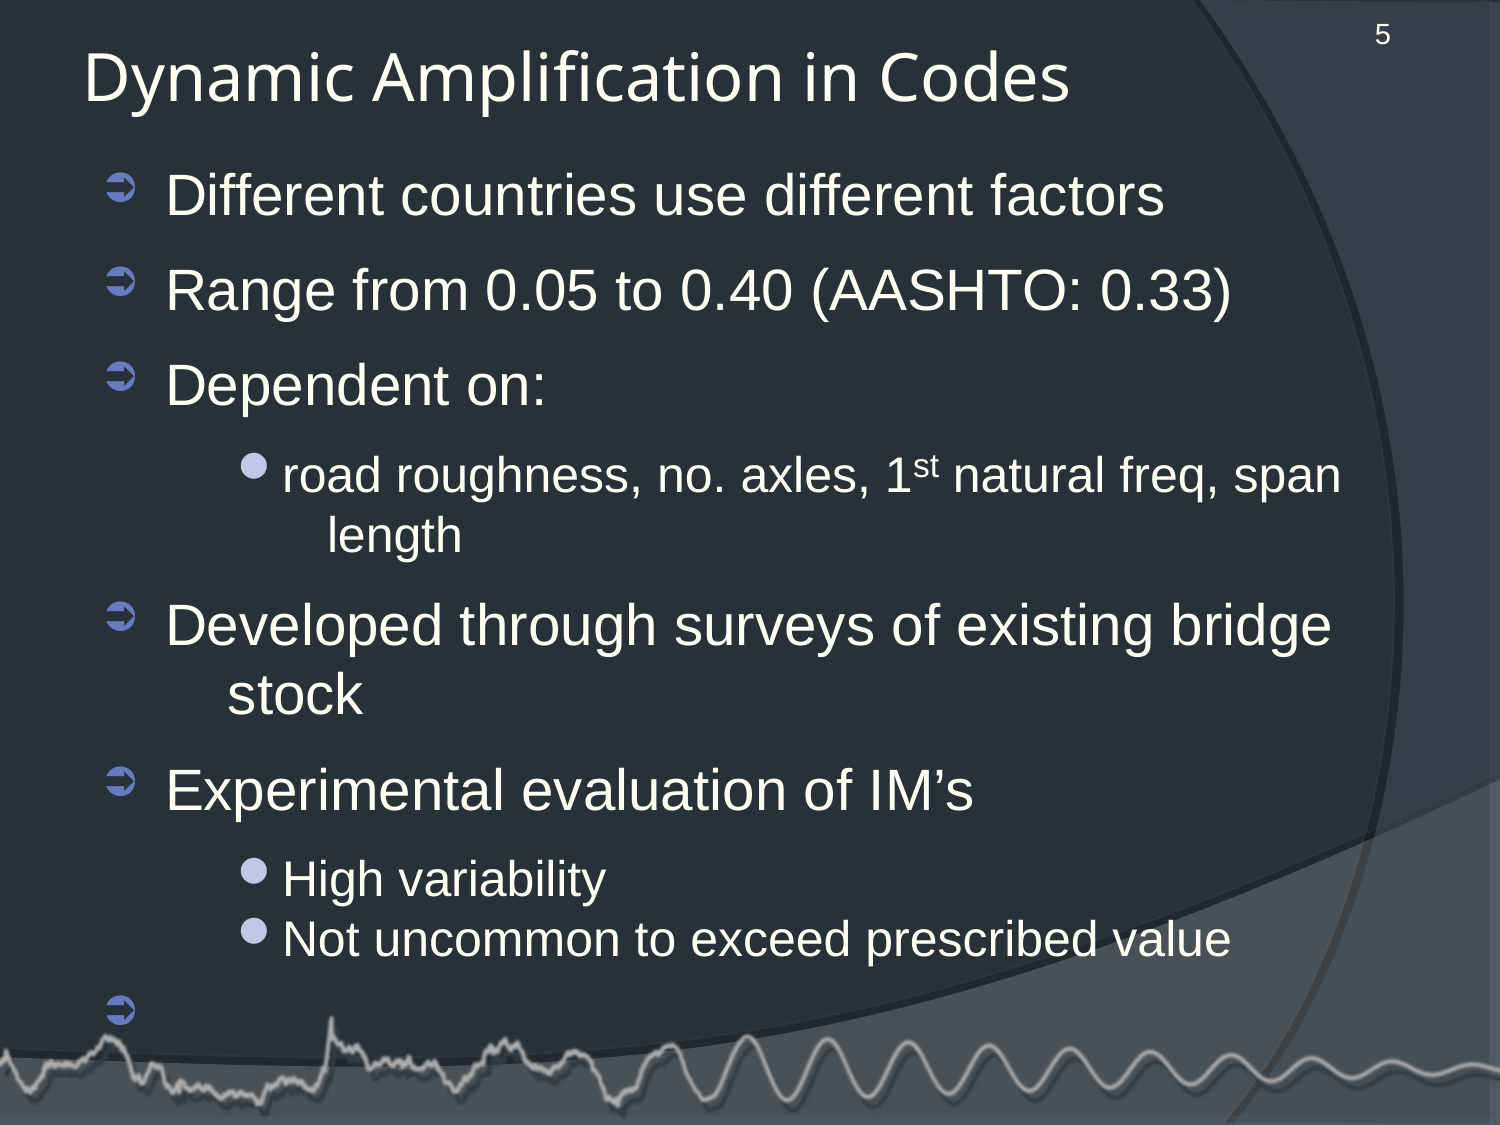

# Dynamic Amplification in Codes
Different countries use different factors
Range from 0.05 to 0.40 (AASHTO: 0.33)
Dependent on:
road roughness, no. axles, 1st natural freq, span length
Developed through surveys of existing bridge stock
Experimental evaluation of IM’s
High variability
Not uncommon to exceed prescribed value